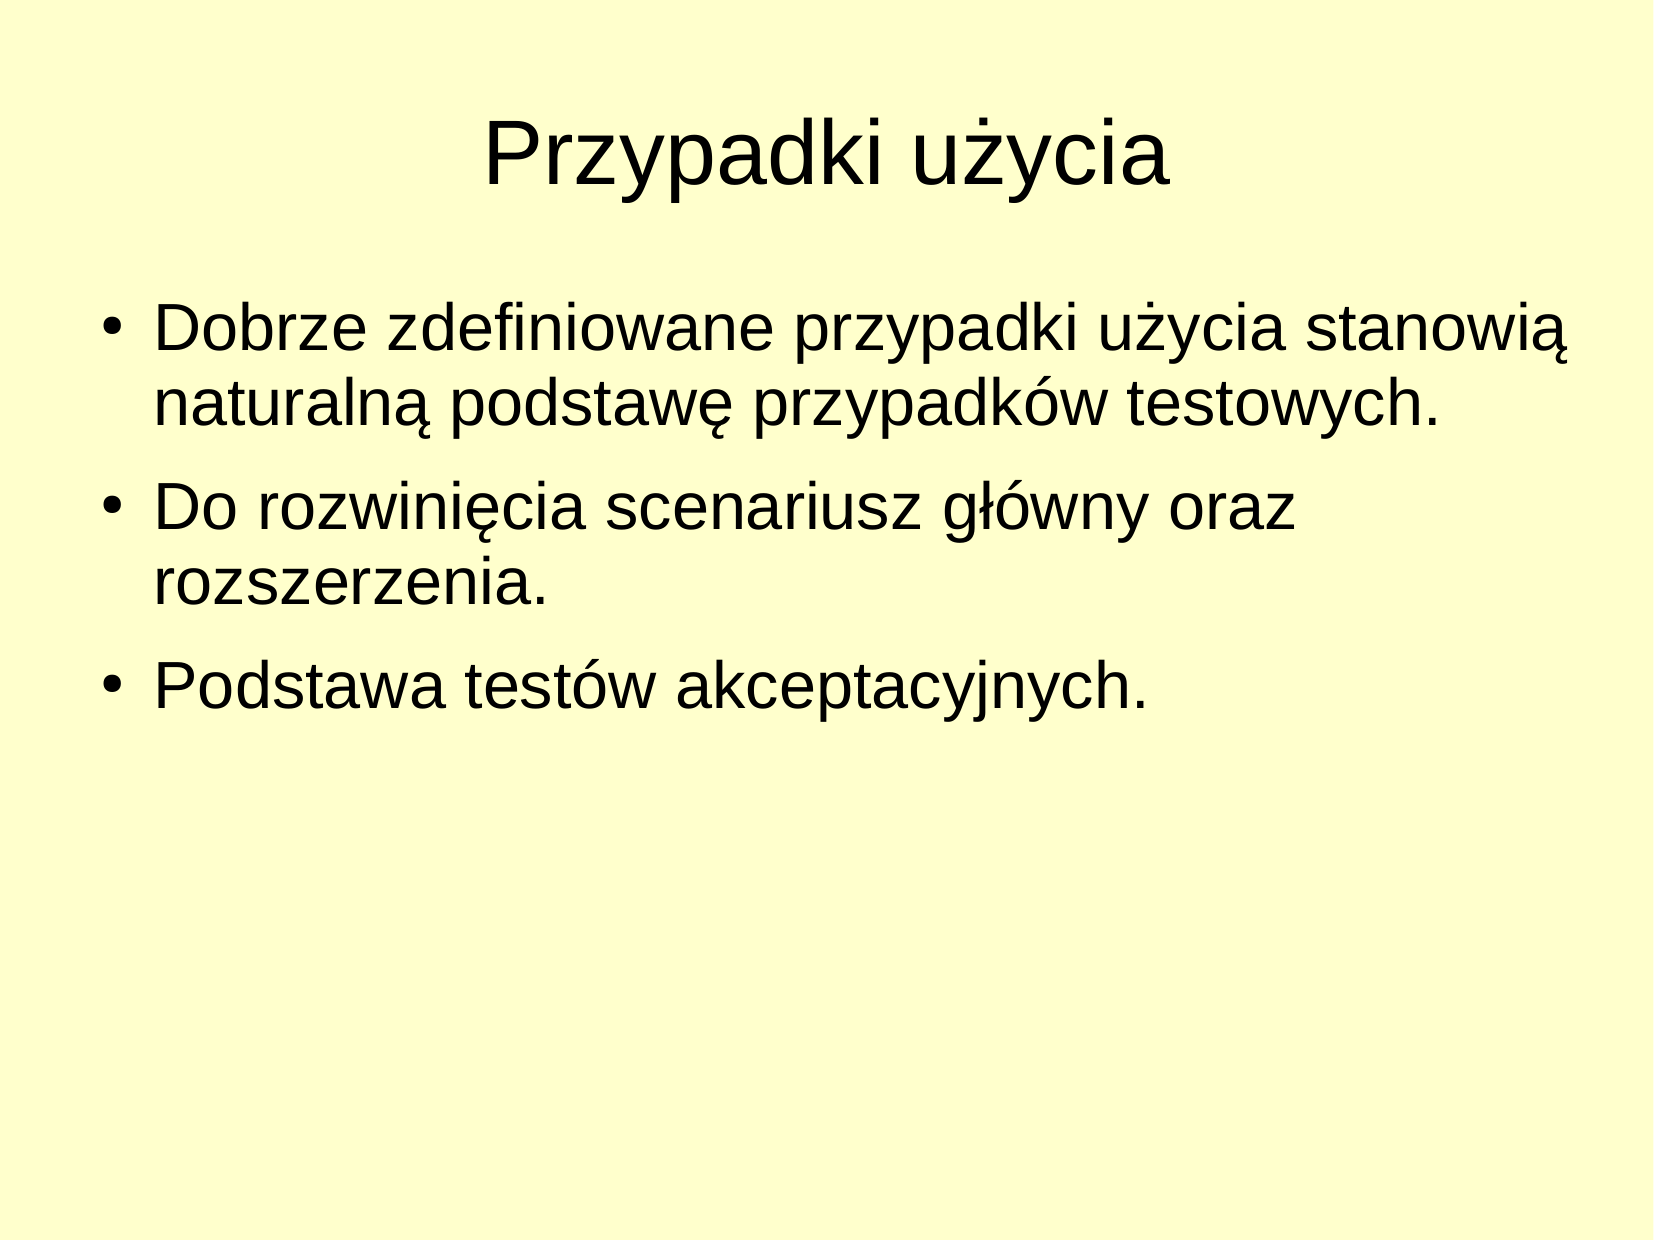

# Przypadki użycia
Dobrze zdefiniowane przypadki użycia stanowią naturalną podstawę przypadków testowych.
Do rozwinięcia scenariusz główny oraz rozszerzenia.
Podstawa testów akceptacyjnych.